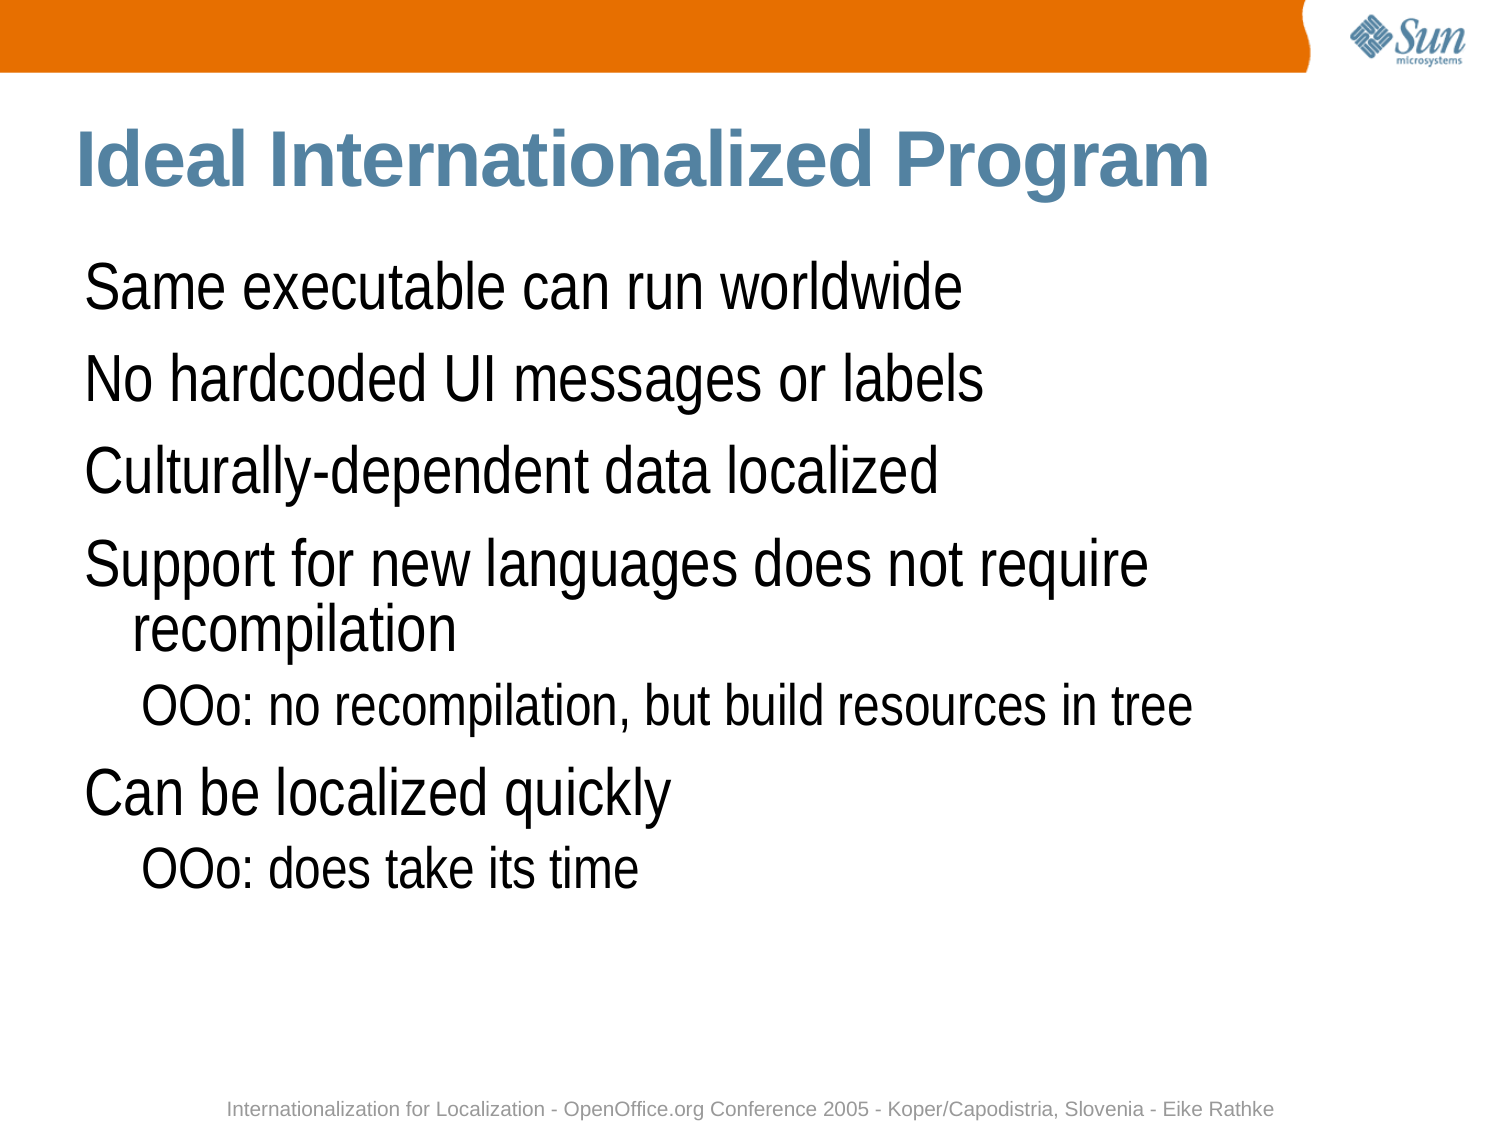

# Ideal Internationalized Program
Same executable can run worldwide
No hardcoded UI messages or labels
Culturally-dependent data localized
Support for new languages does not require recompilation
OOo: no recompilation, but build resources in tree
Can be localized quickly
OOo: does take its time